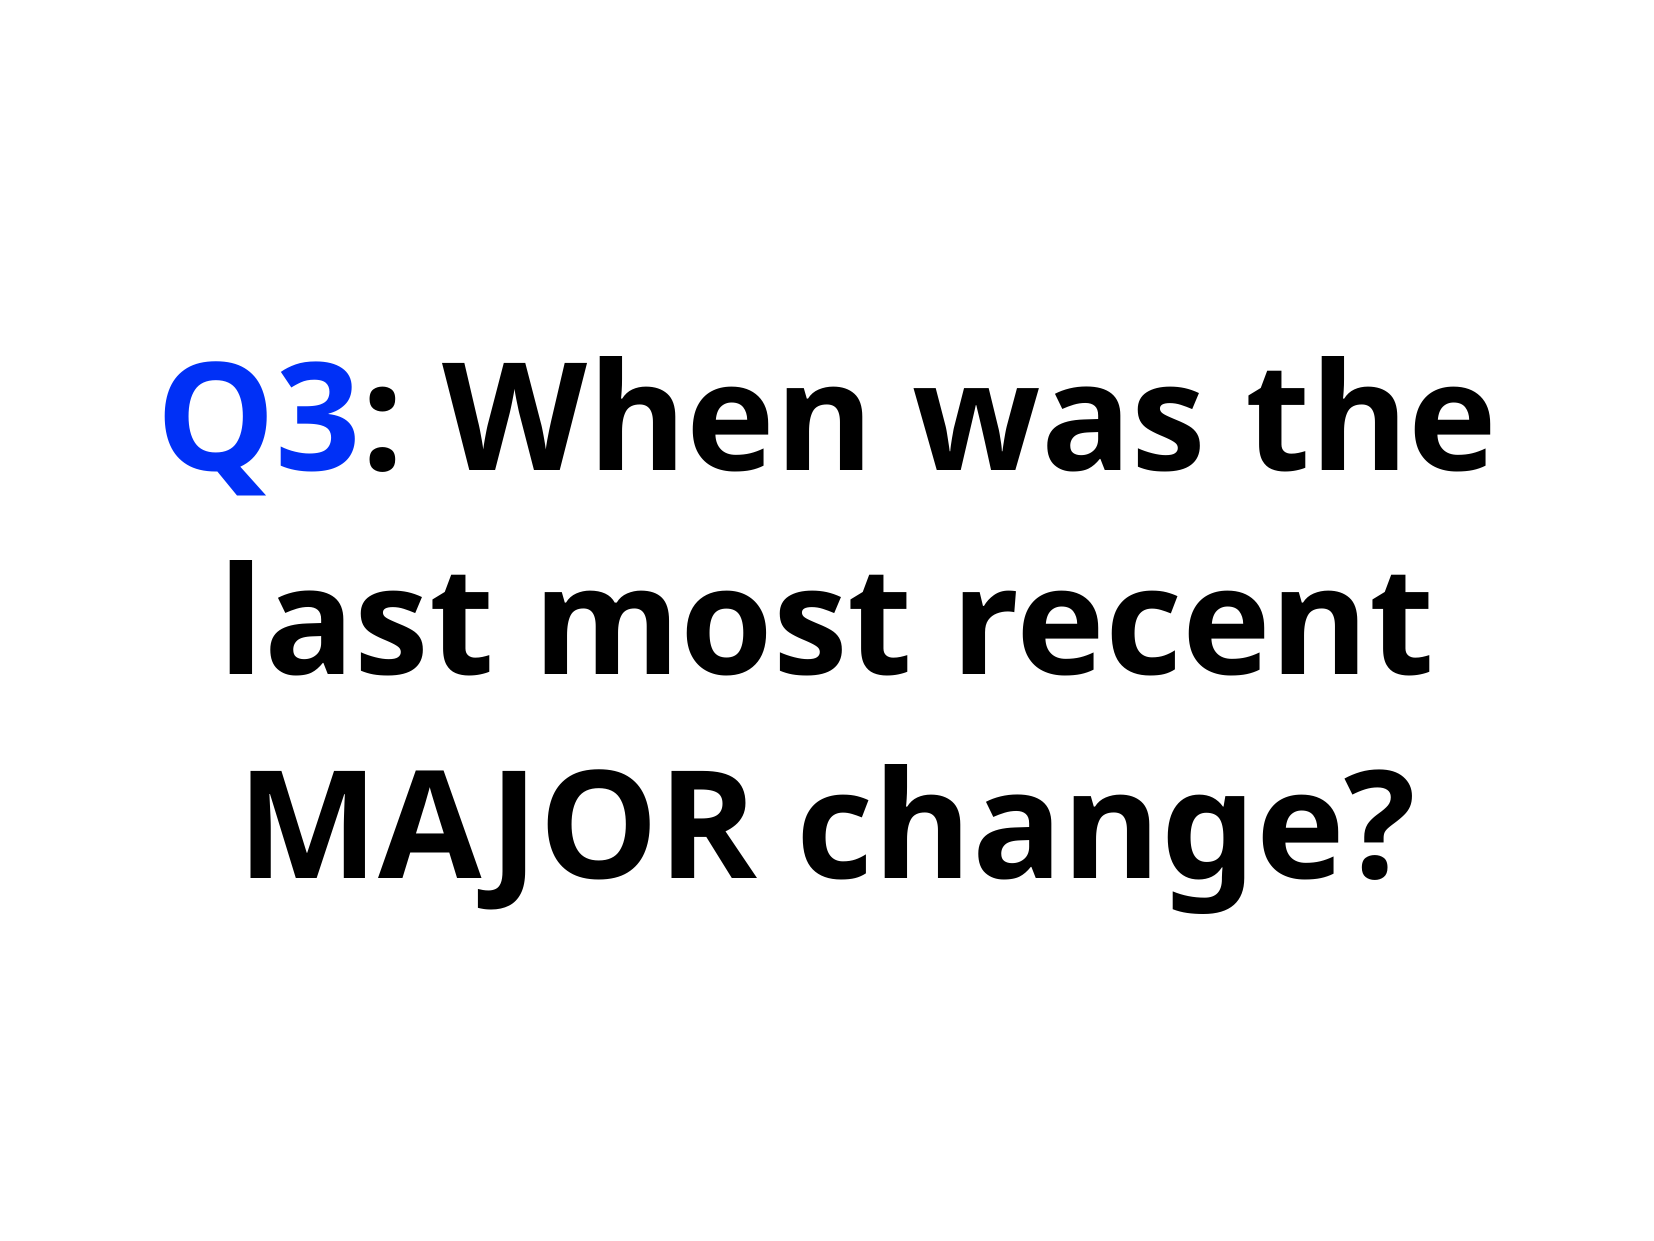

Q3: When was the last most recent MAJOR change?